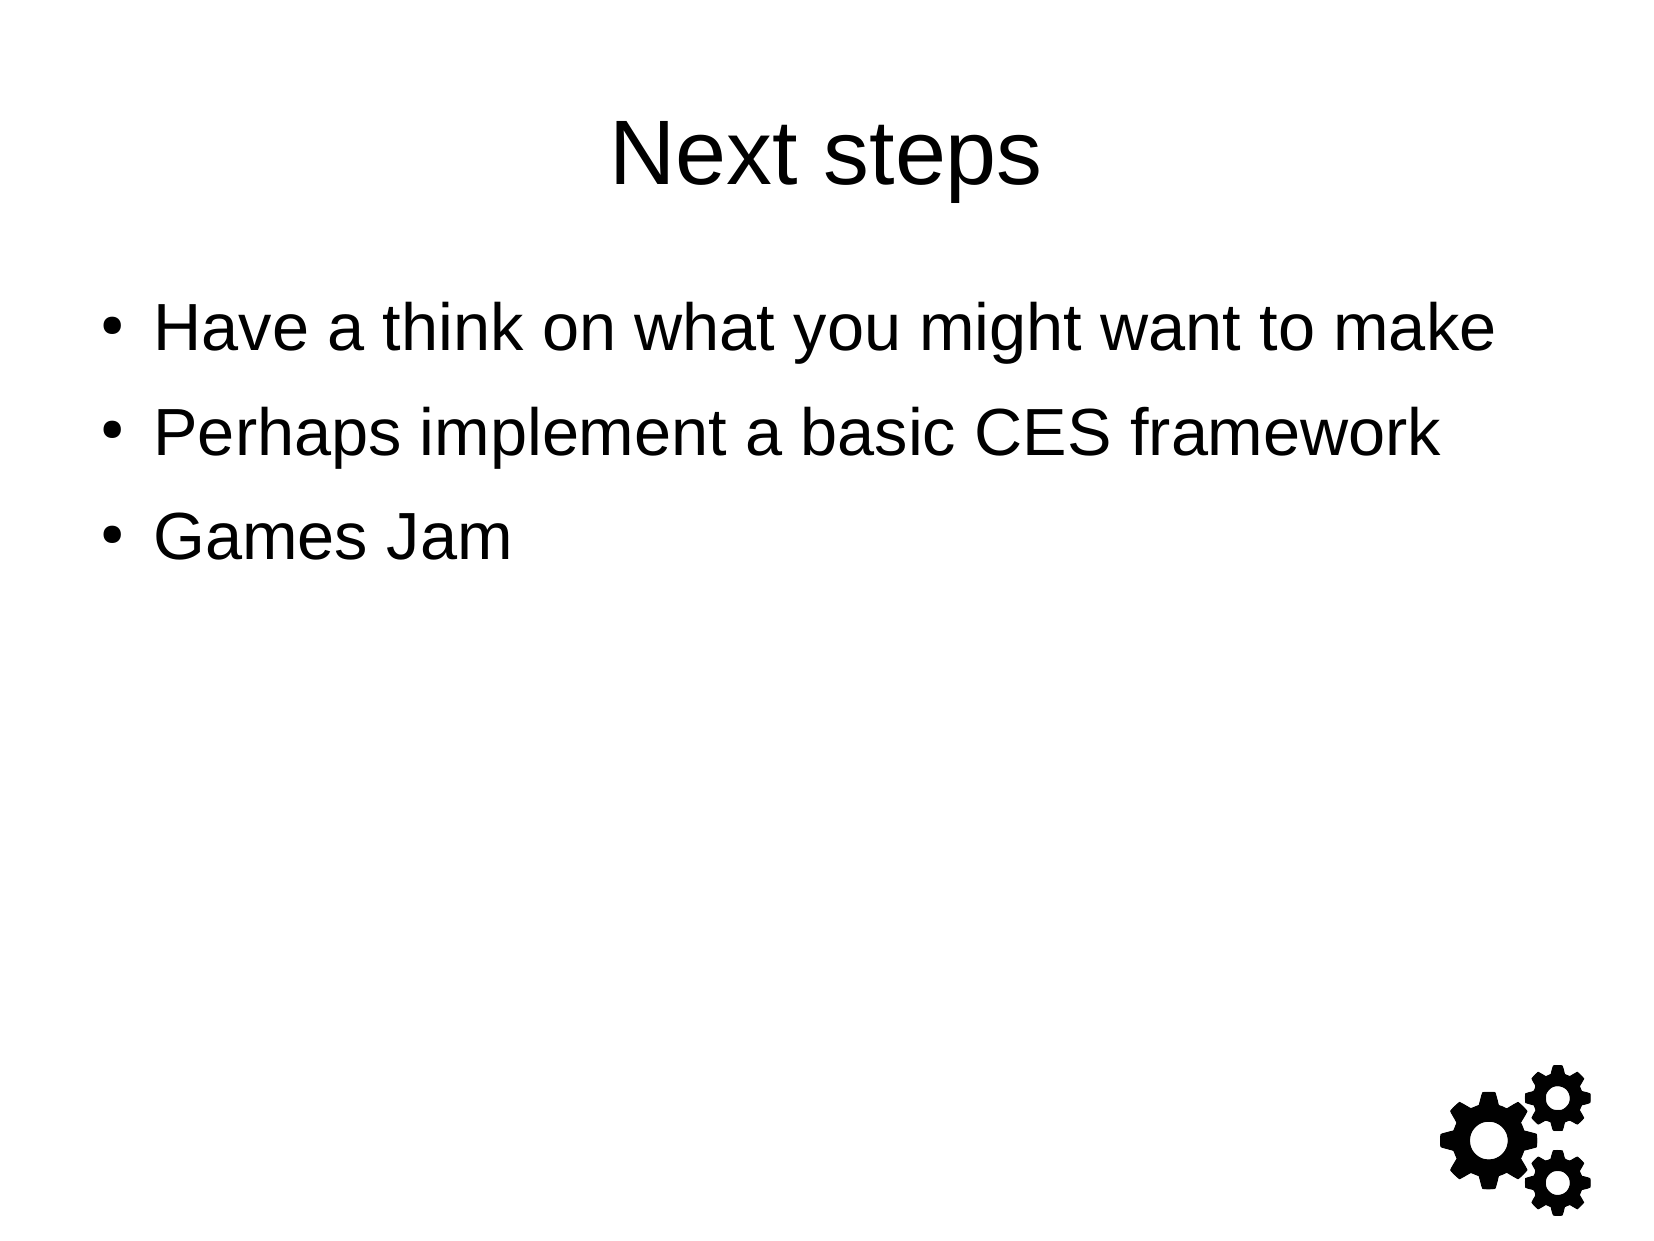

# Next steps
Have a think on what you might want to make
Perhaps implement a basic CES framework
Games Jam